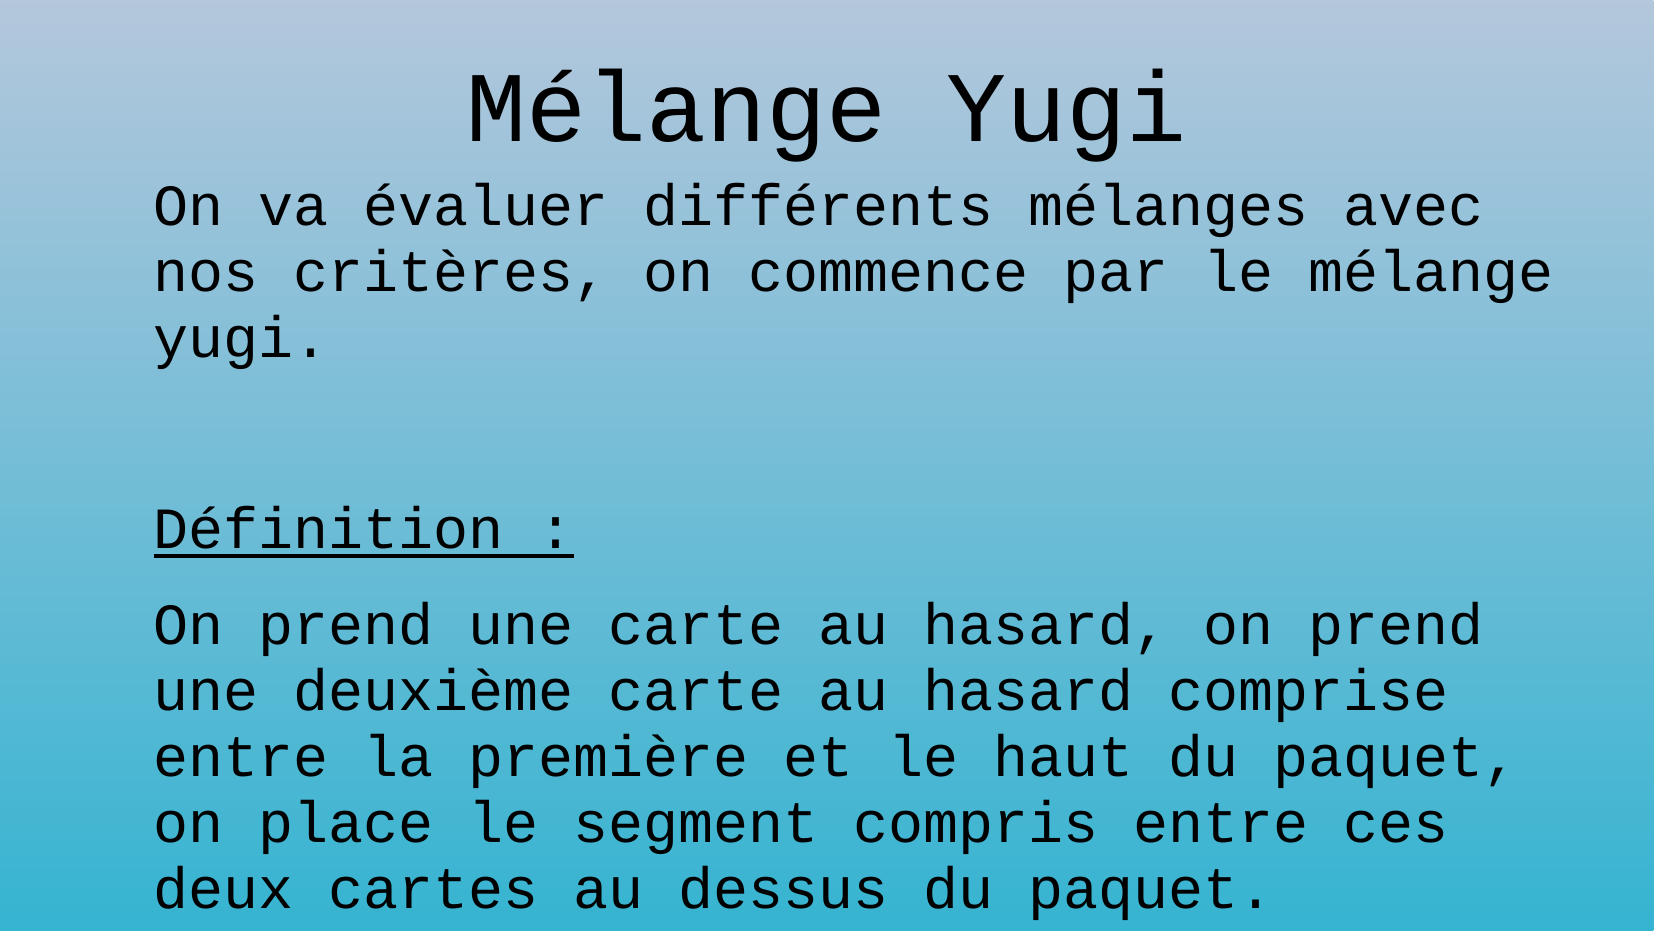

# Mélange Yugi
On va évaluer différents mélanges avec nos critères, on commence par le mélange yugi.
Définition :
On prend une carte au hasard, on prend une deuxième carte au hasard comprise entre la première et le haut du paquet, on place le segment compris entre ces deux cartes au dessus du paquet.